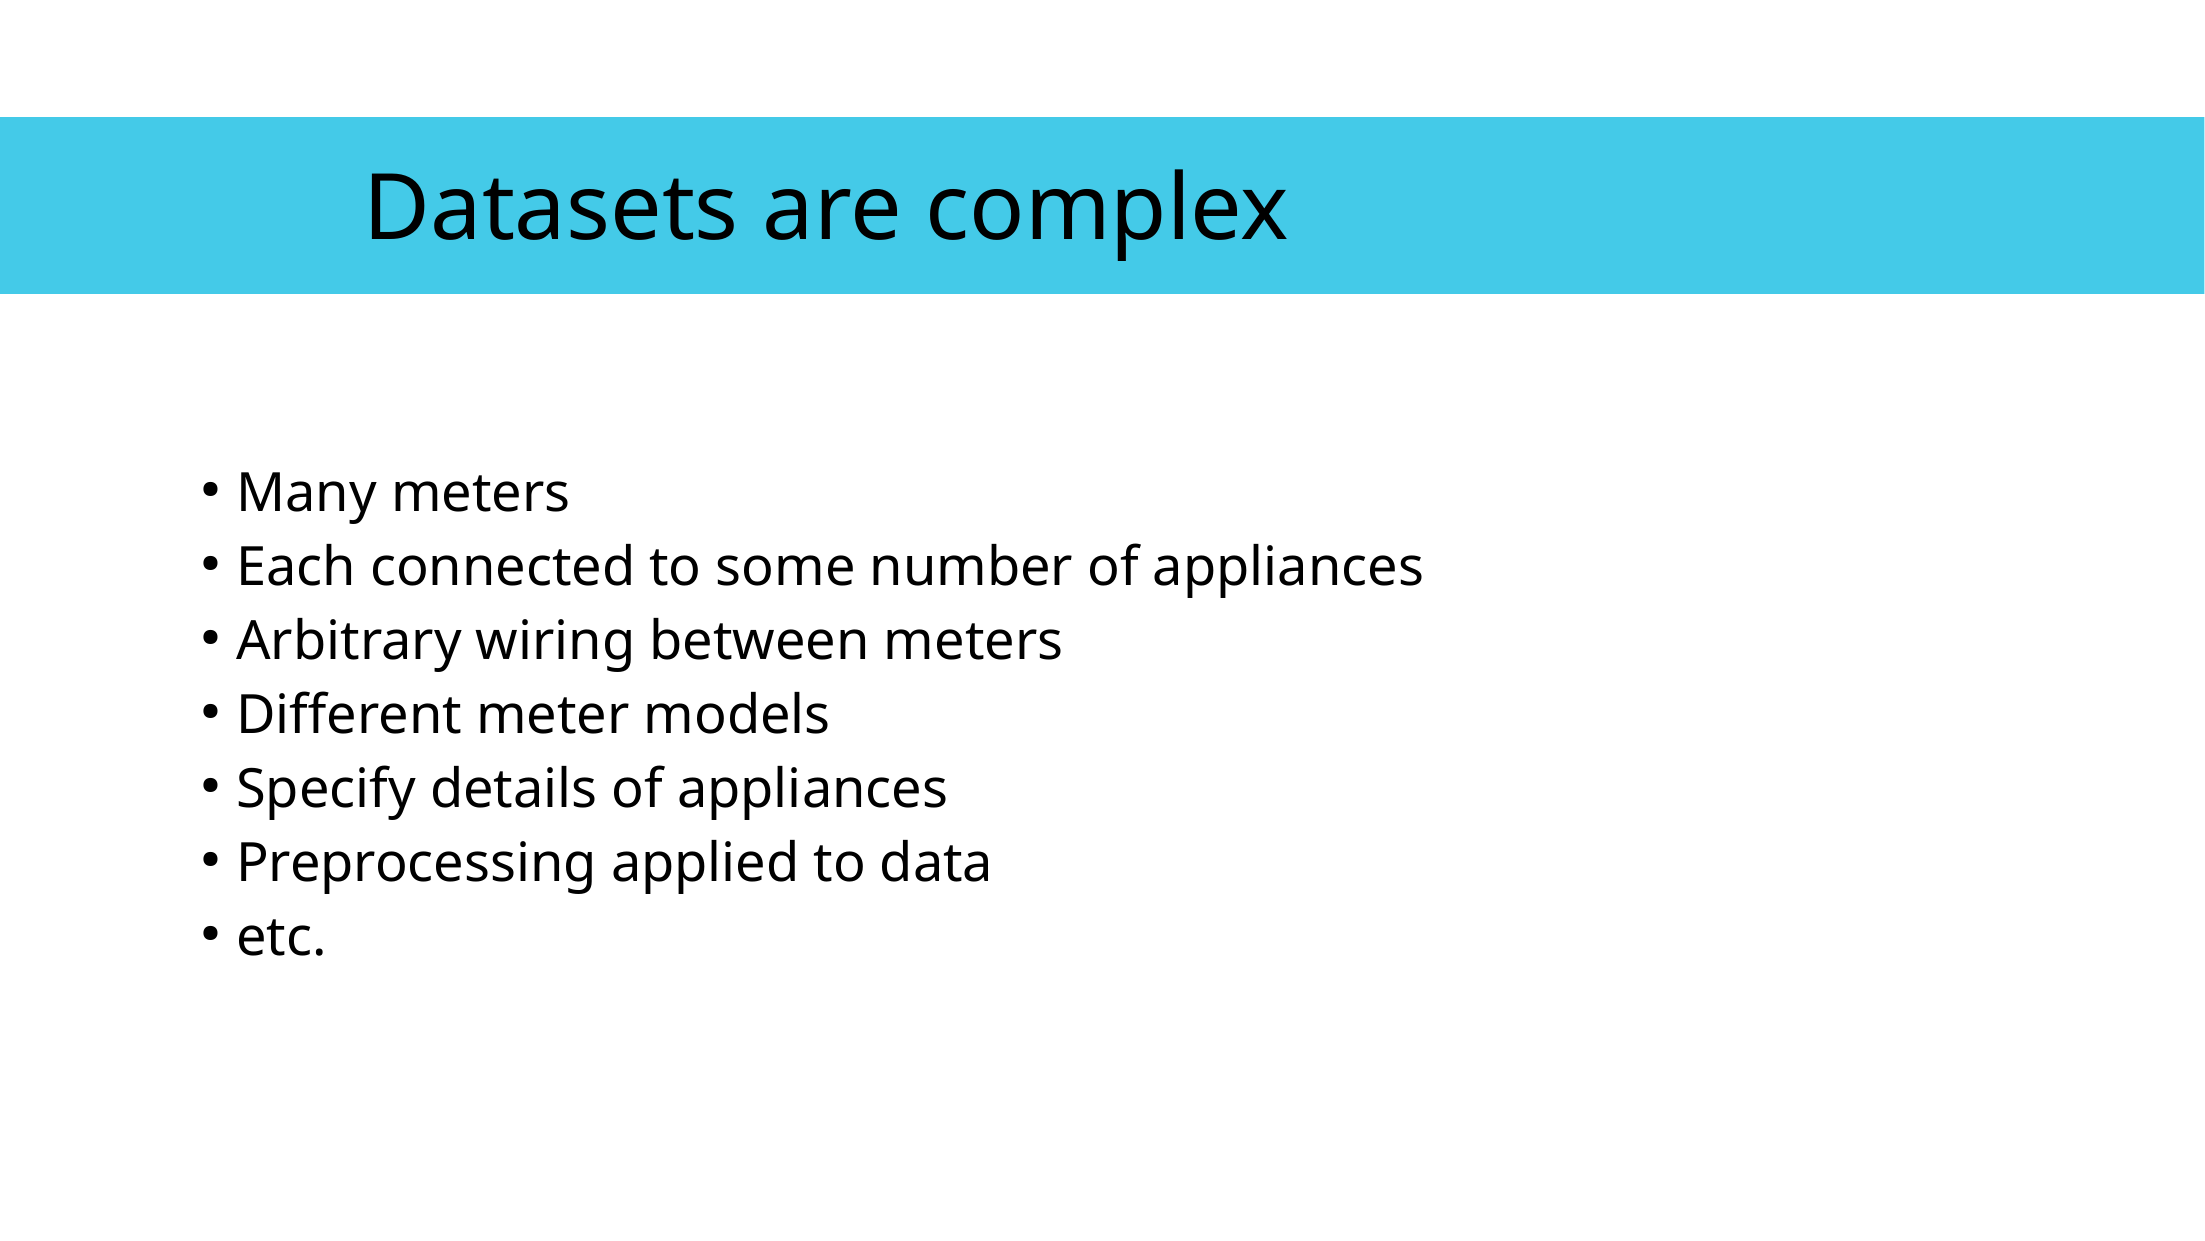

# Datasets are complex
Many meters
Each connected to some number of appliances
Arbitrary wiring between meters
Different meter models
Specify details of appliances
Preprocessing applied to data
etc.